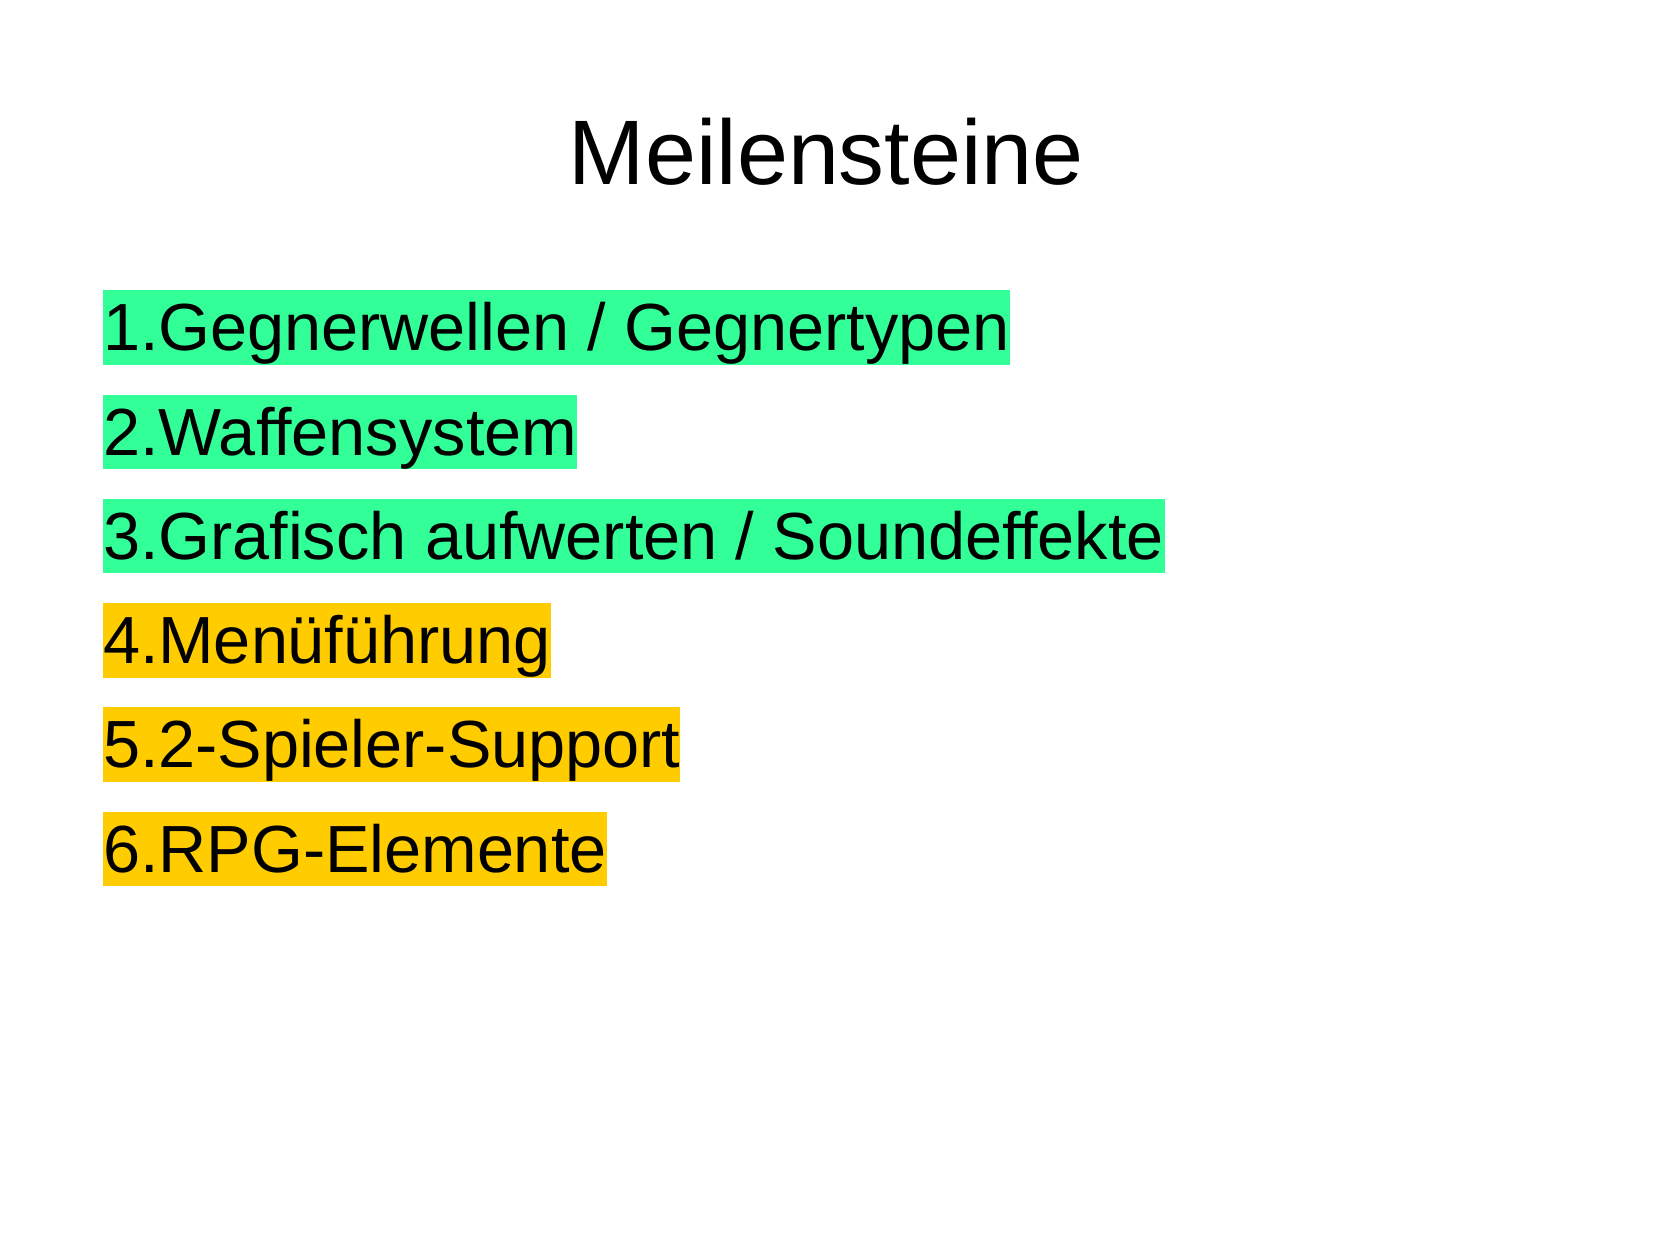

# Meilensteine
Gegnerwellen / Gegnertypen
Waffensystem
Grafisch aufwerten / Soundeffekte
Menüführung
2-Spieler-Support
RPG-Elemente